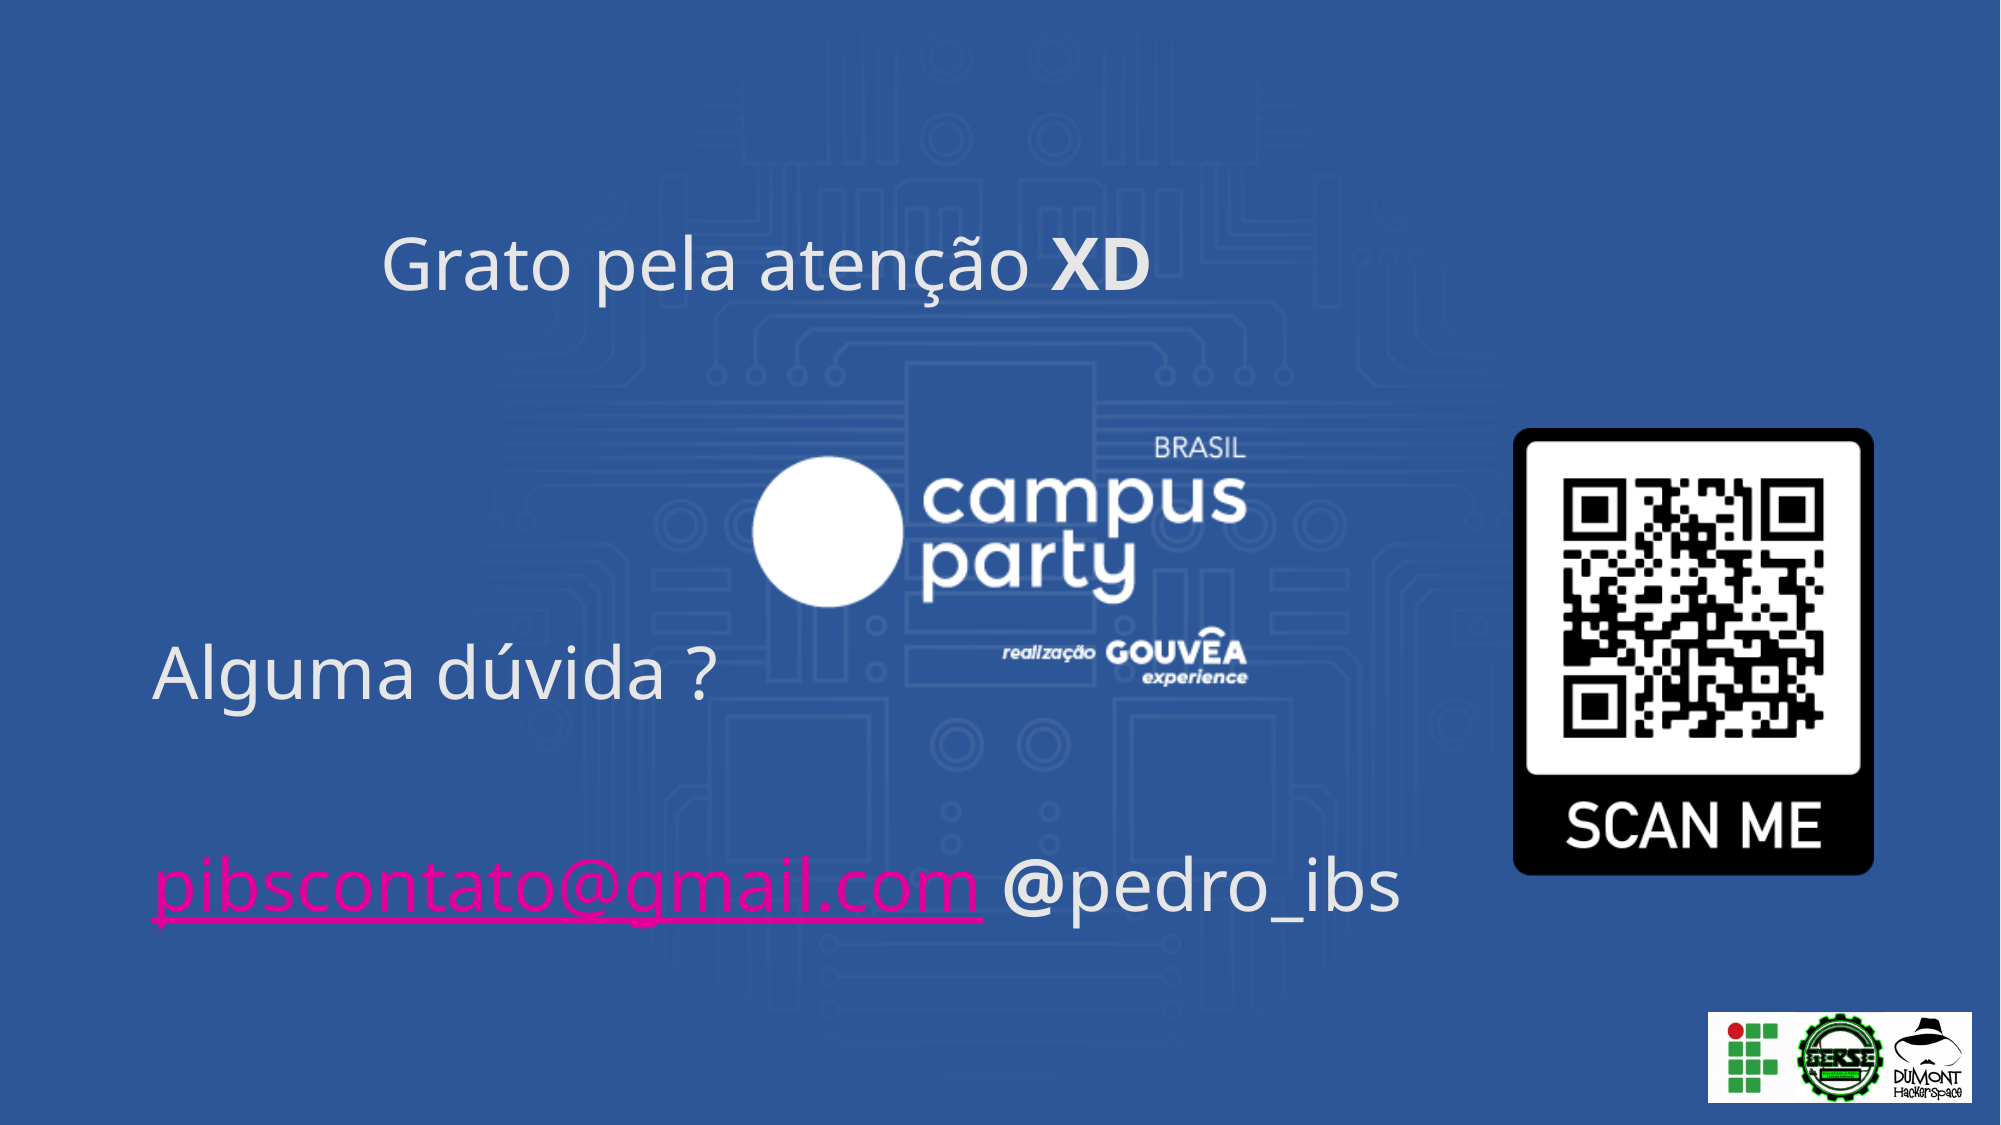

# Grato pela atenção XD
Alguma dúvida ?
pibscontato@gmail.com @pedro_ibs